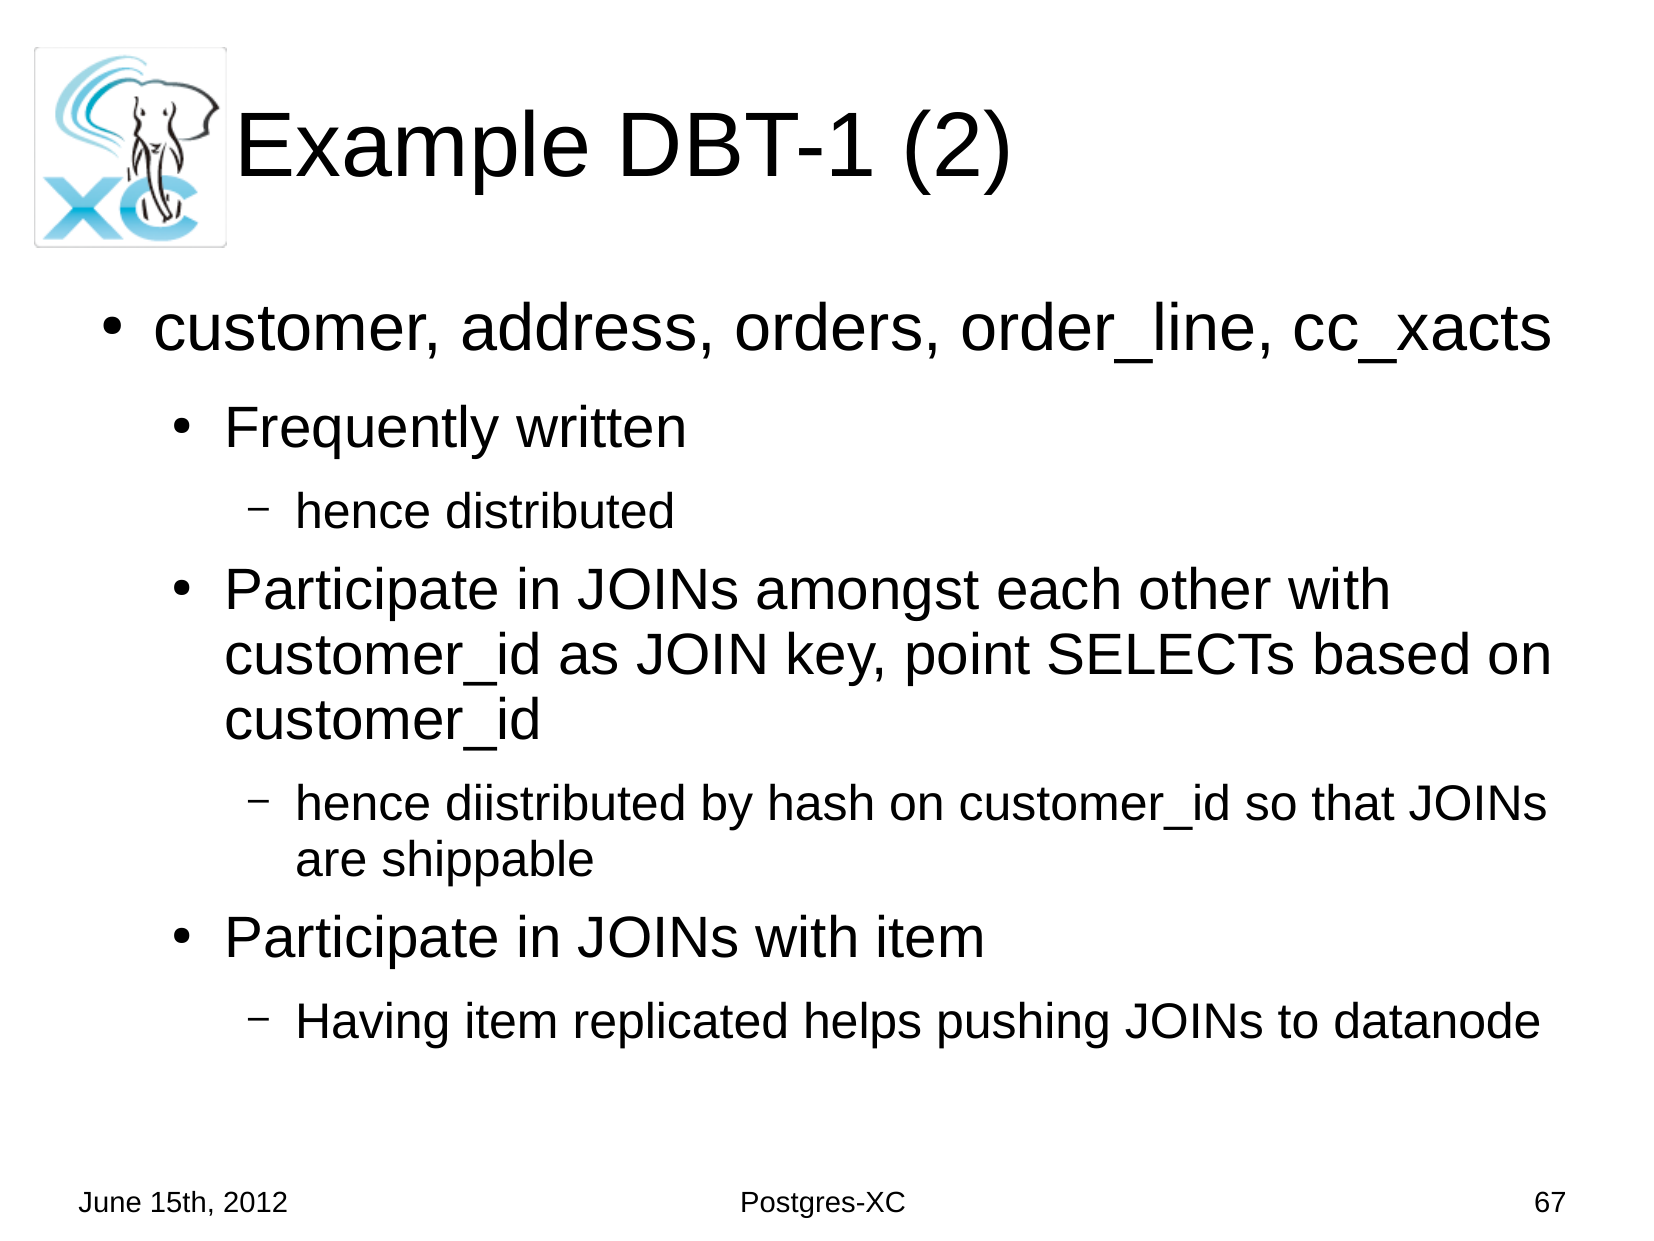

# Example DBT-1 (2)
customer, address, orders, order_line, cc_xacts
Frequently written
hence distributed
Participate in JOINs amongst each other with customer_id as JOIN key, point SELECTs based on customer_id
hence diistributed by hash on customer_id so that JOINs are shippable
Participate in JOINs with item
Having item replicated helps pushing JOINs to datanode
67